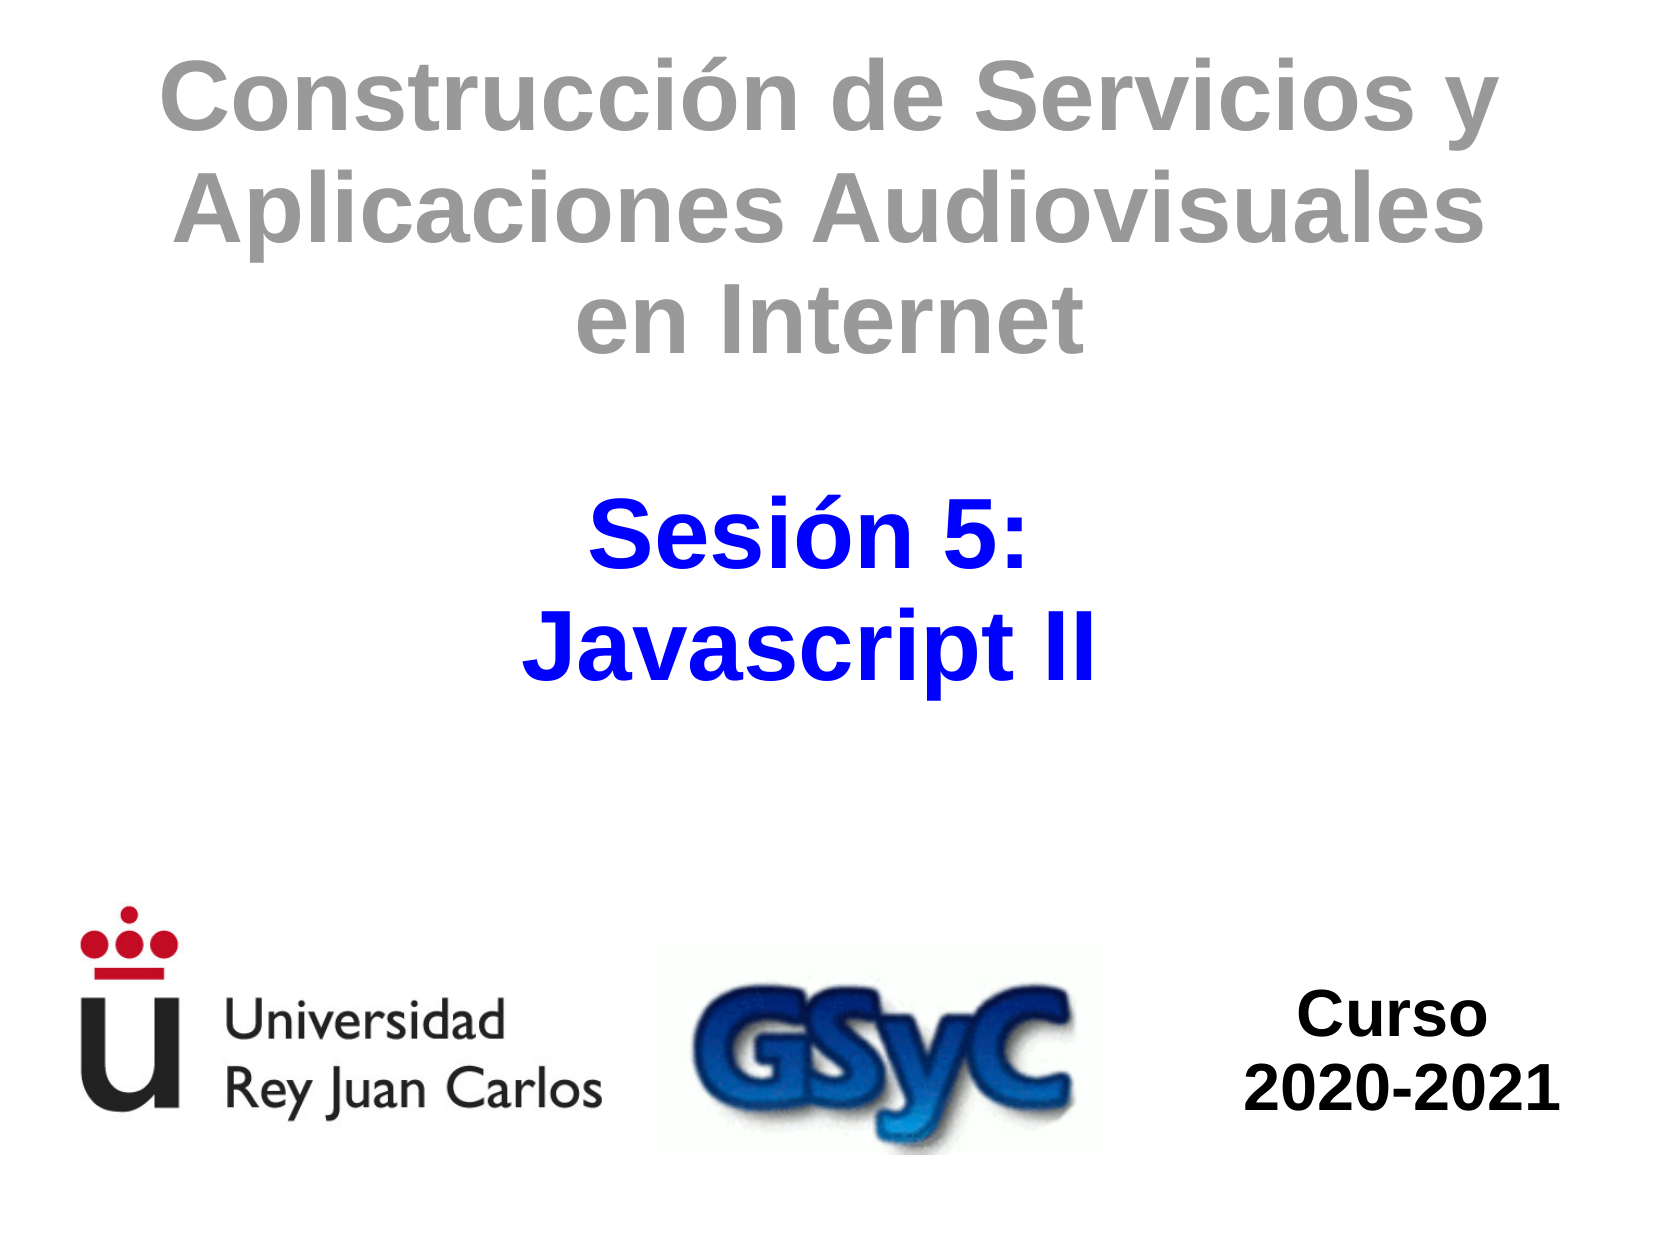

Construcción de Servicios y Aplicaciones Audiovisuales en Internet
# Sesión 5: Javascript II
Curso
2020-2021